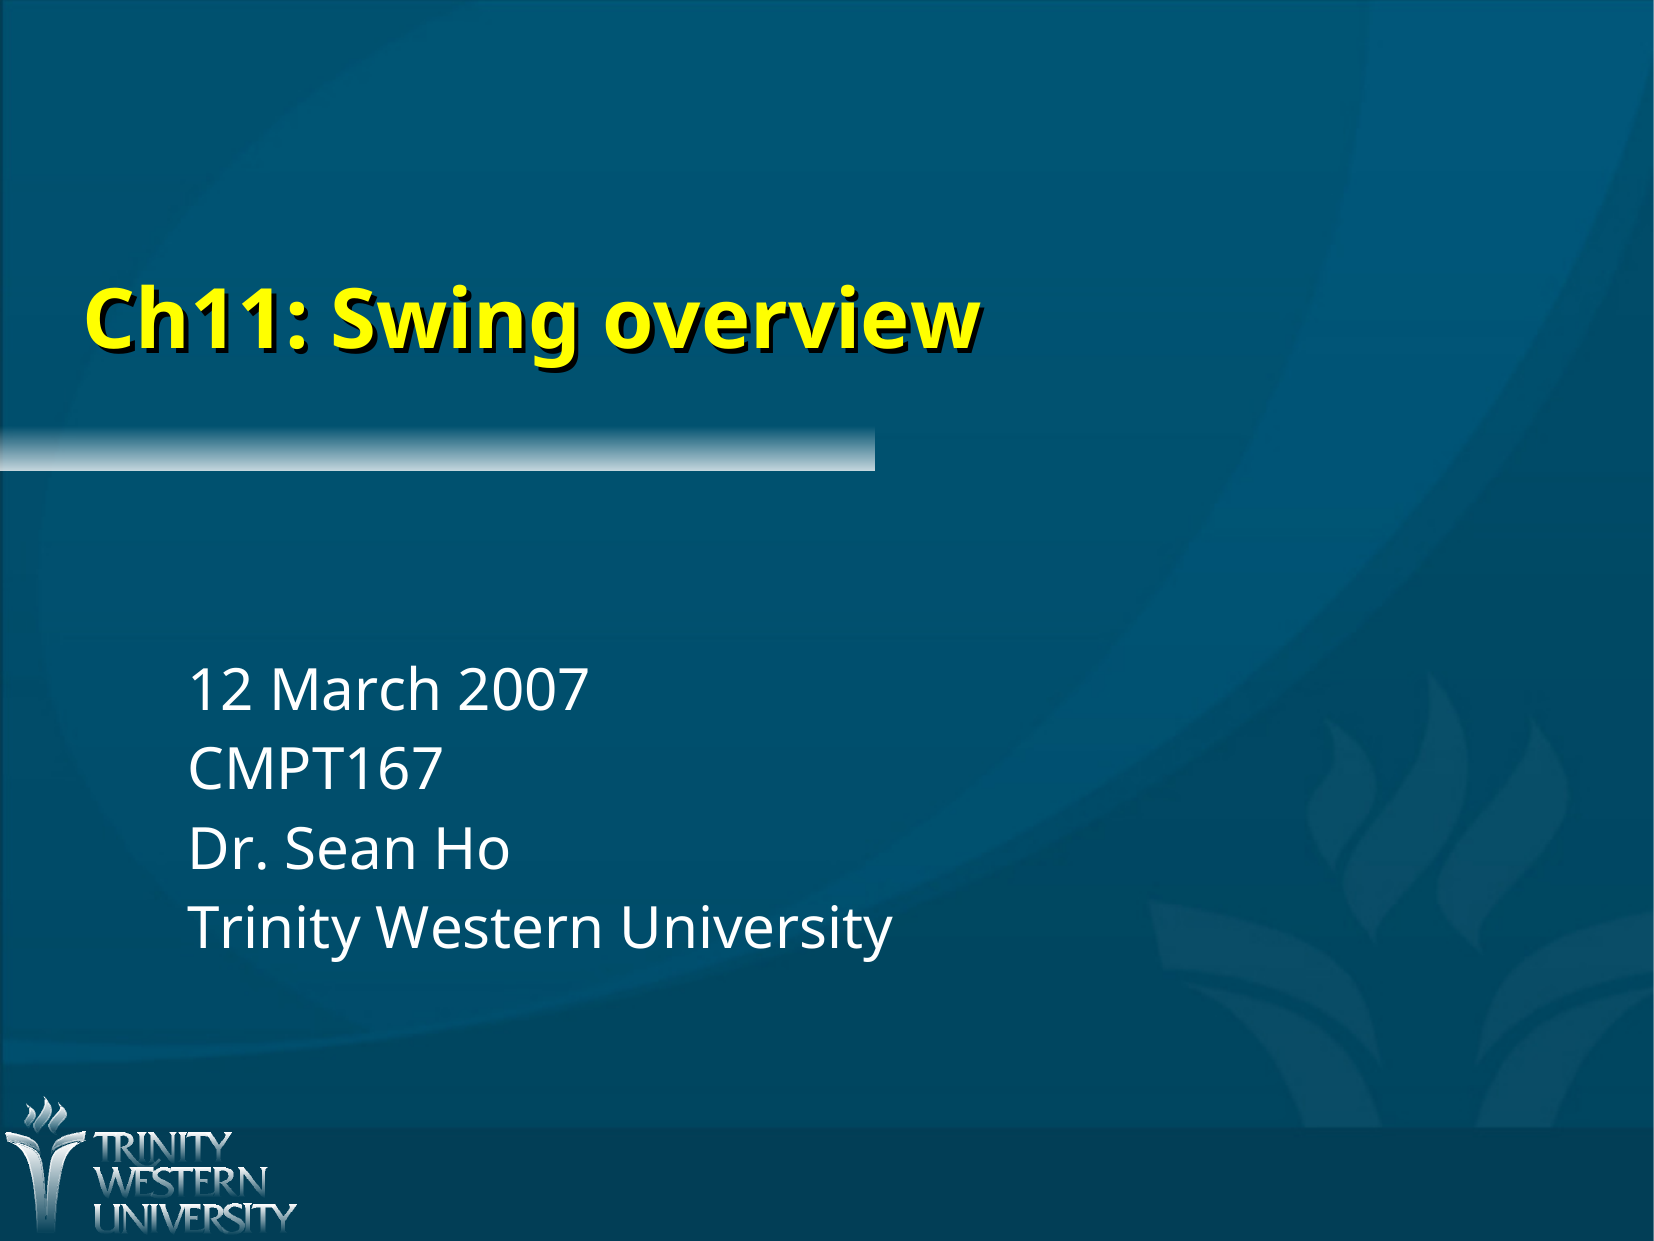

# Ch11: Swing overview
12 March 2007
CMPT167
Dr. Sean Ho
Trinity Western University